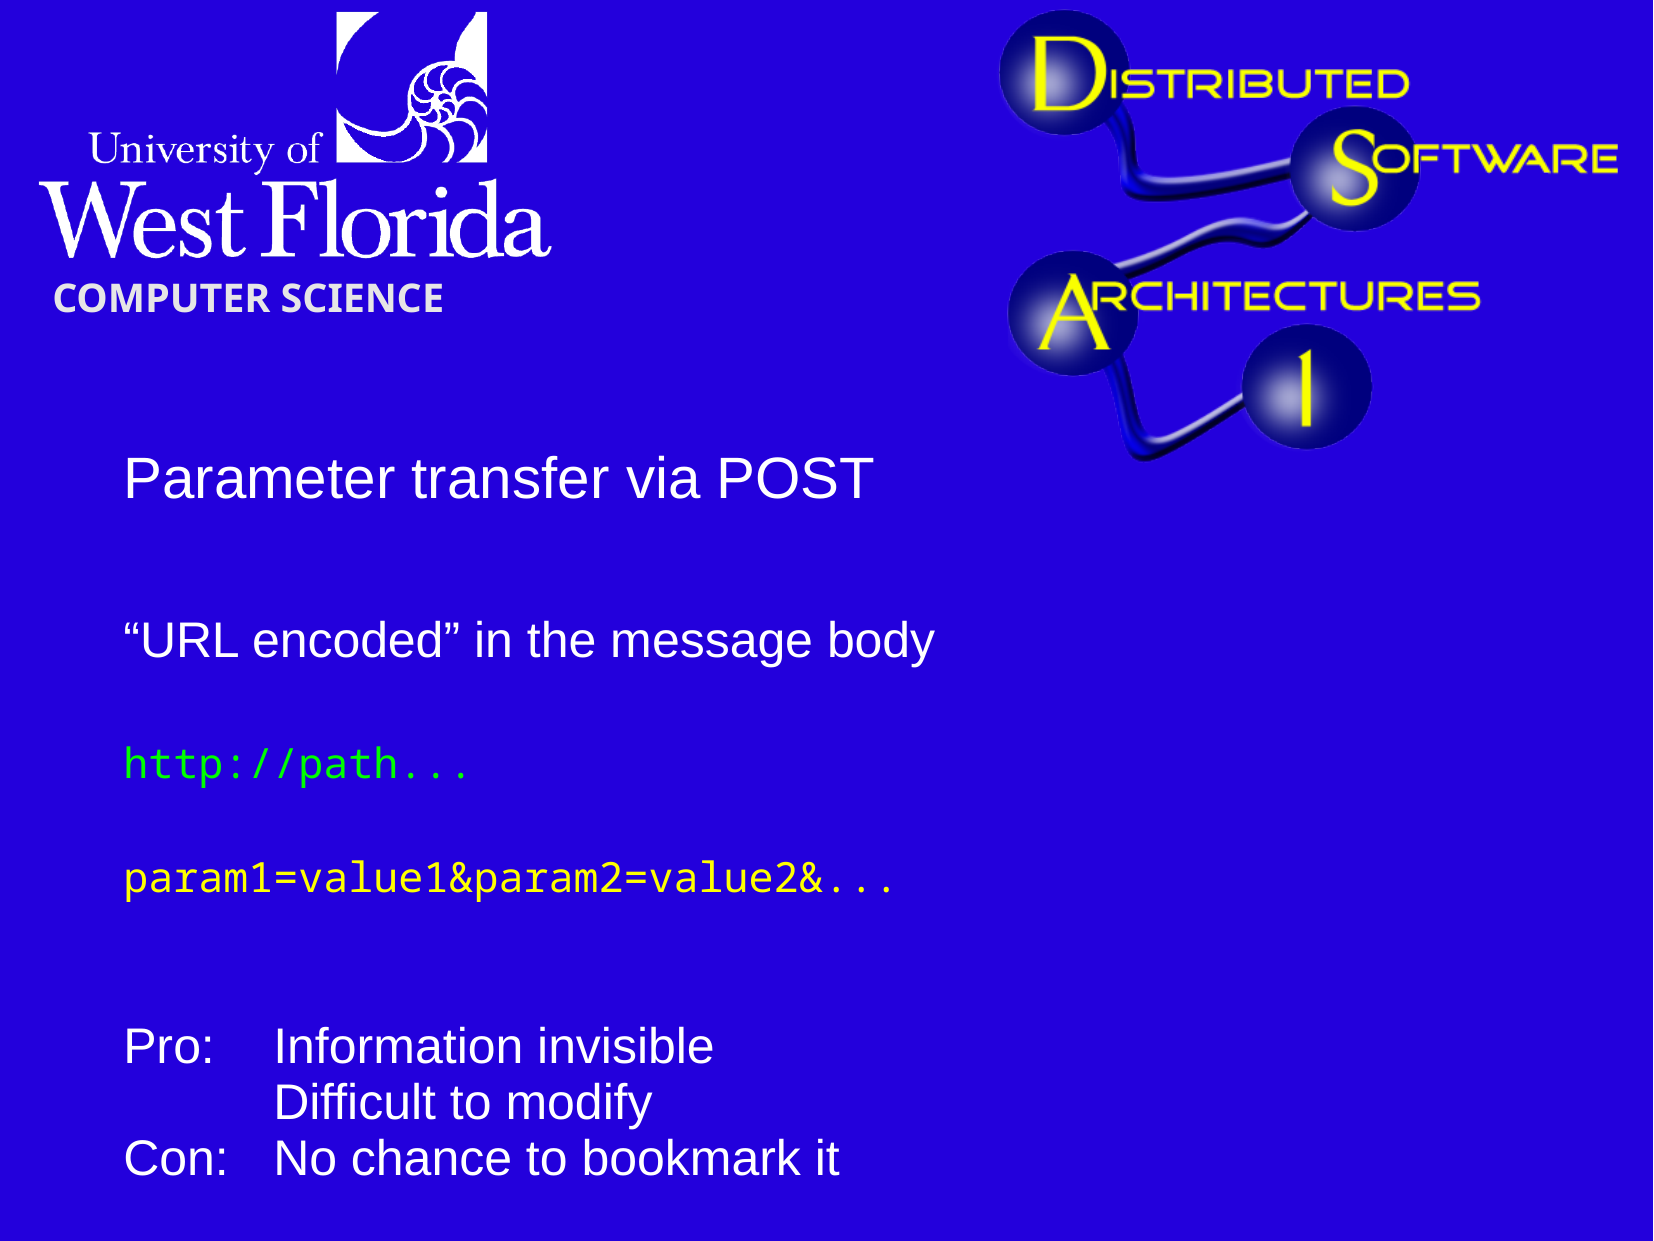

COMPUTER SCIENCE
Parameter transfer via POST
“URL encoded” in the message body
http://path...
param1=value1&param2=value2&...
Pro:	Information invisible
		Difficult to modify
Con:	No chance to bookmark it